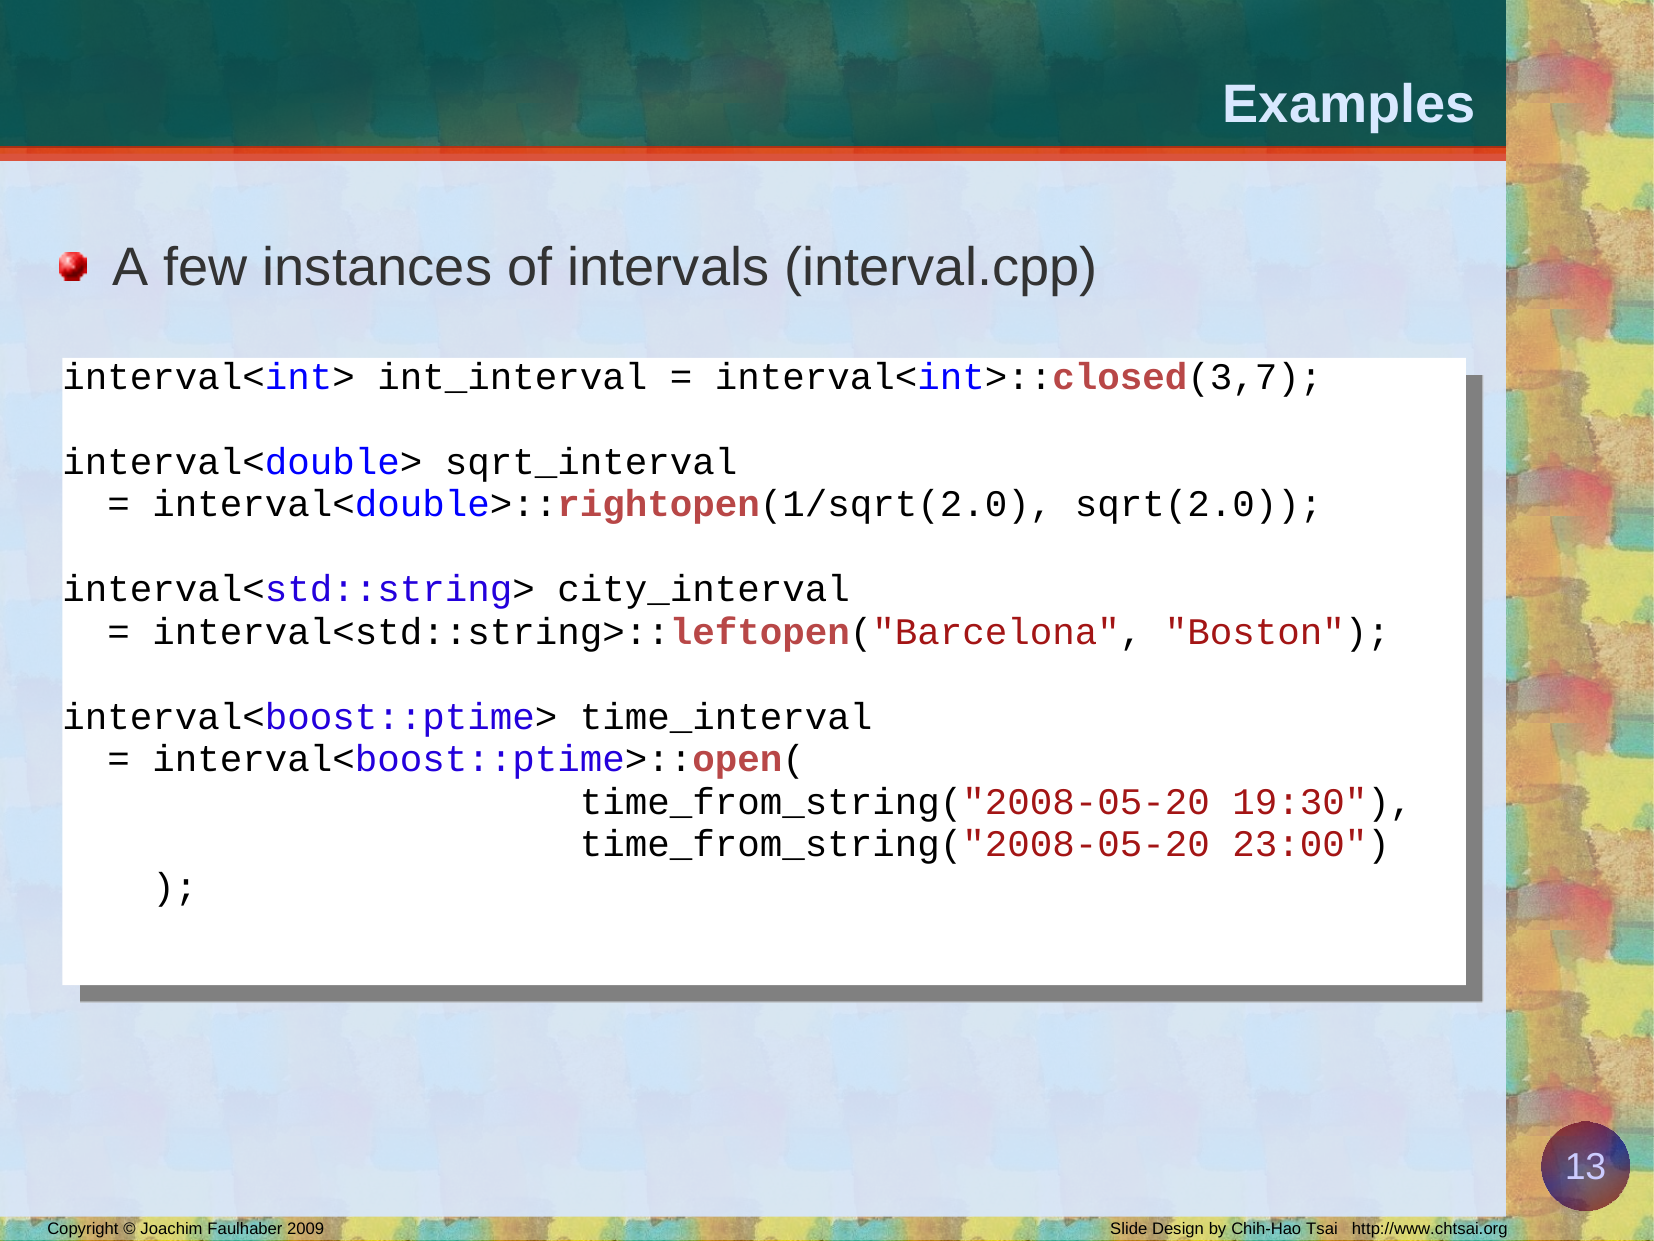

# Examples
A few instances of intervals (interval.cpp)
interval<int> int_interval = interval<int>::closed(3,7);
interval<double> sqrt_interval
 = interval<double>::rightopen(1/sqrt(2.0), sqrt(2.0));
interval<std::string> city_interval
 = interval<std::string>::leftopen("Barcelona", "Boston");
interval<boost::ptime> time_interval
 = interval<boost::ptime>::open(
 time_from_string("2008-05-20 19:30"),
 time_from_string("2008-05-20 23:00")
 );